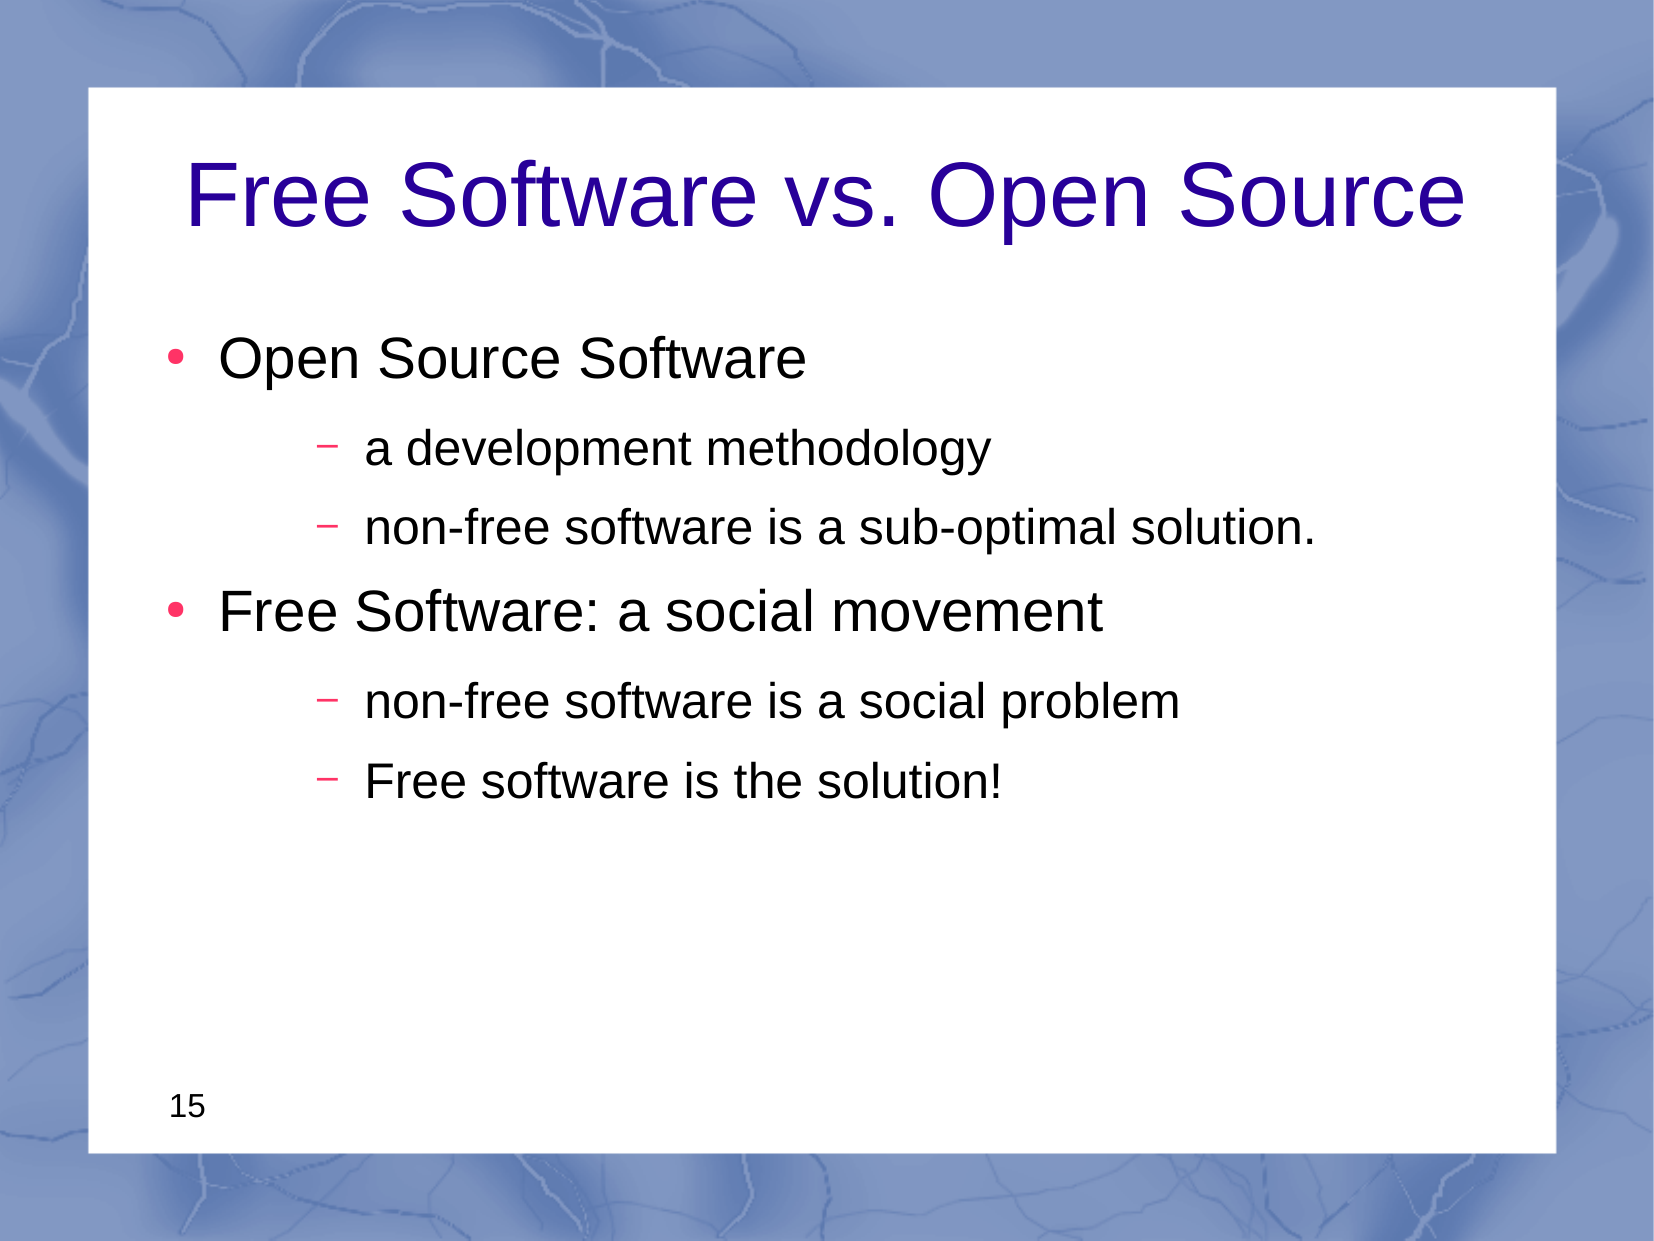

# Free Software vs. Open Source
Open Source Software
a development methodology
non-free software is a sub-optimal solution.
Free Software: a social movement
non-free software is a social problem
Free software is the solution!
15